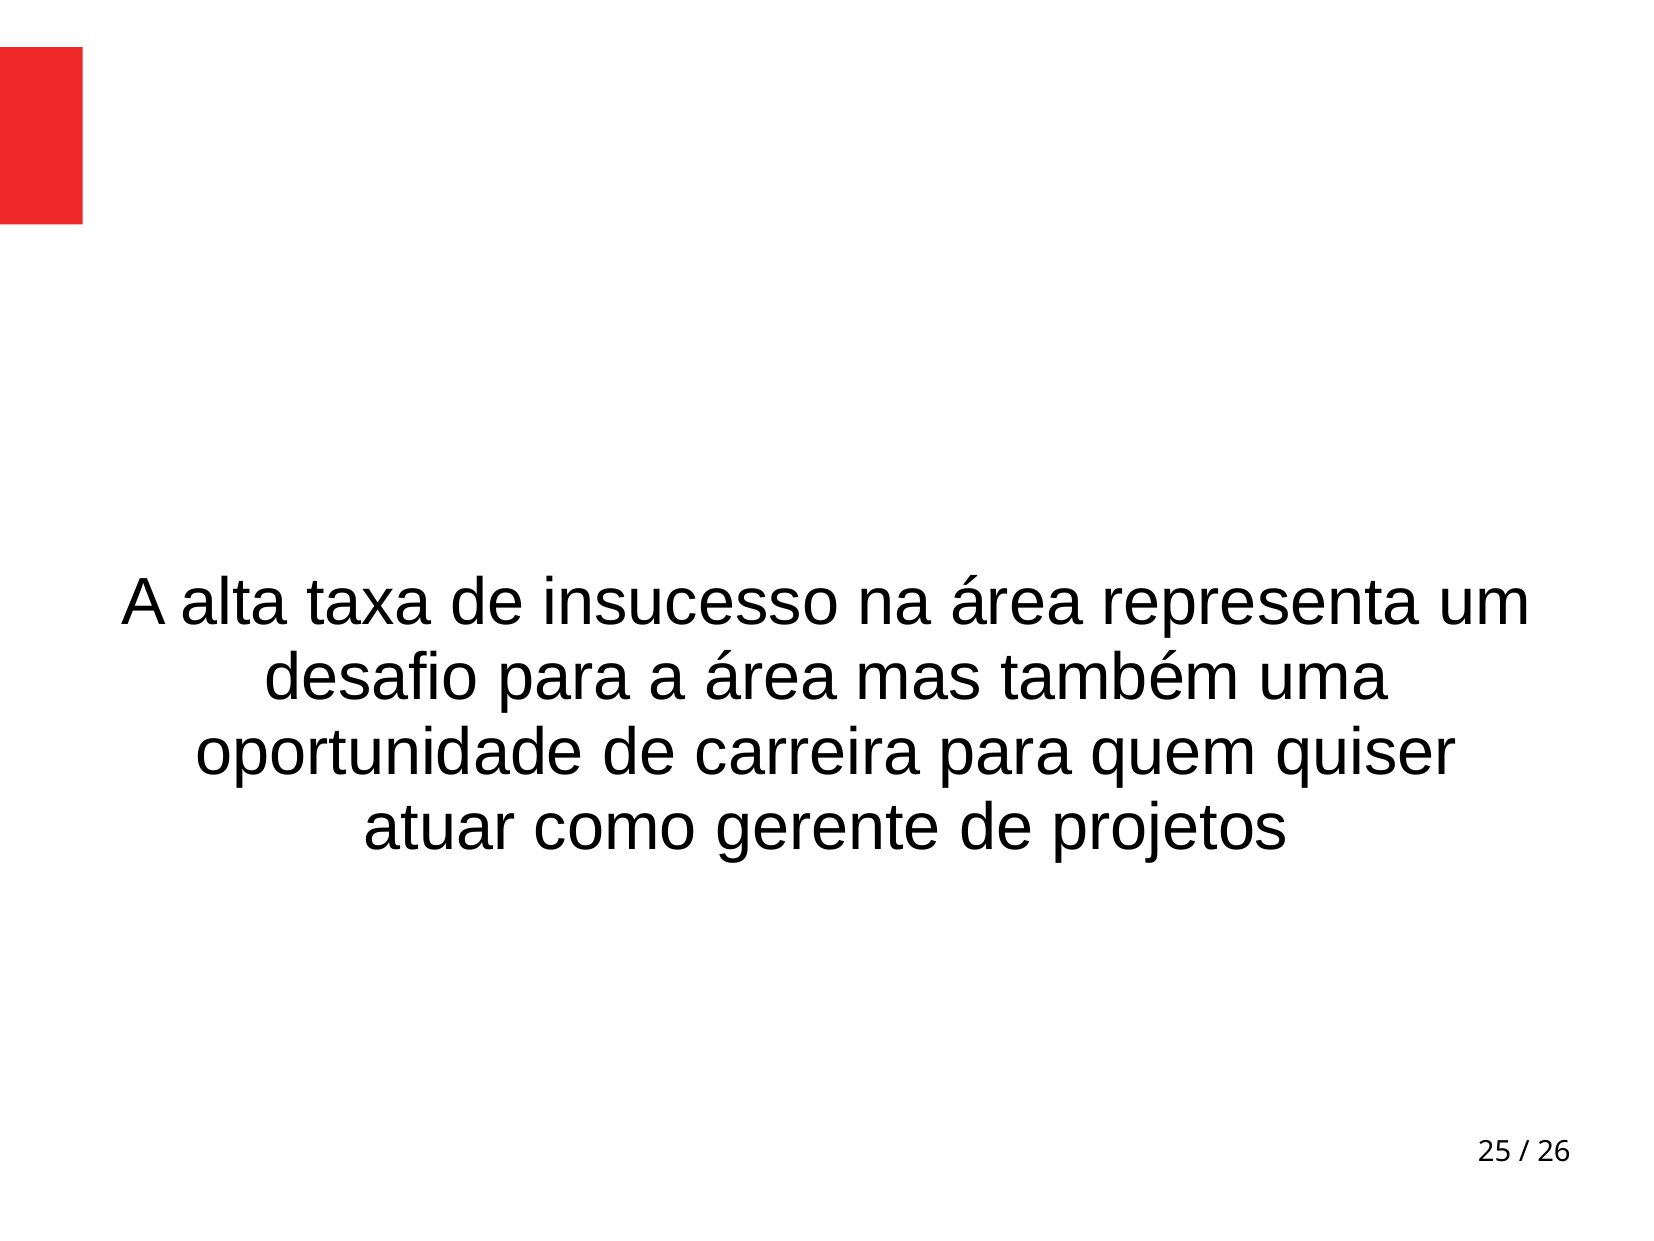

#
A alta taxa de insucesso na área representa um desafio para a área mas também uma oportunidade de carreira para quem quiser atuar como gerente de projetos
25